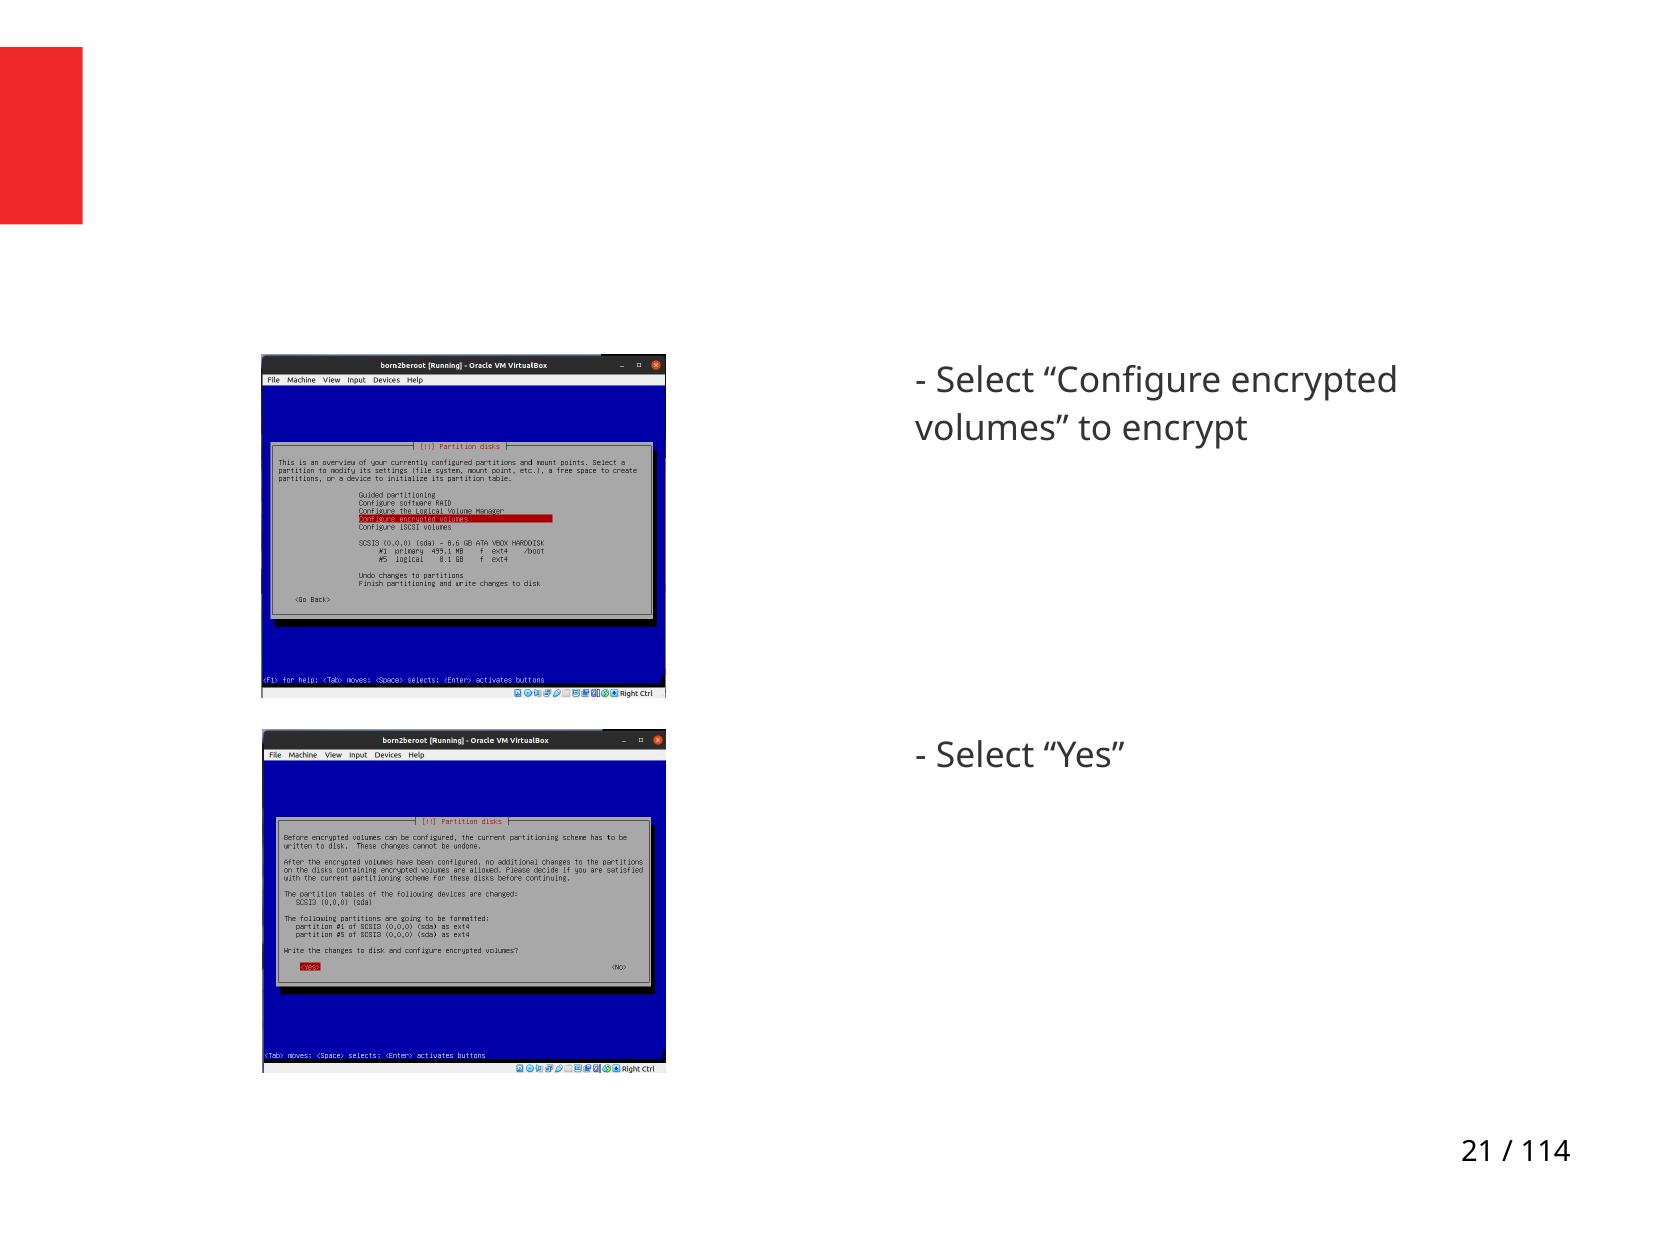

# - Select “Configure encrypted volumes” to encrypt
- Select “Yes”
21